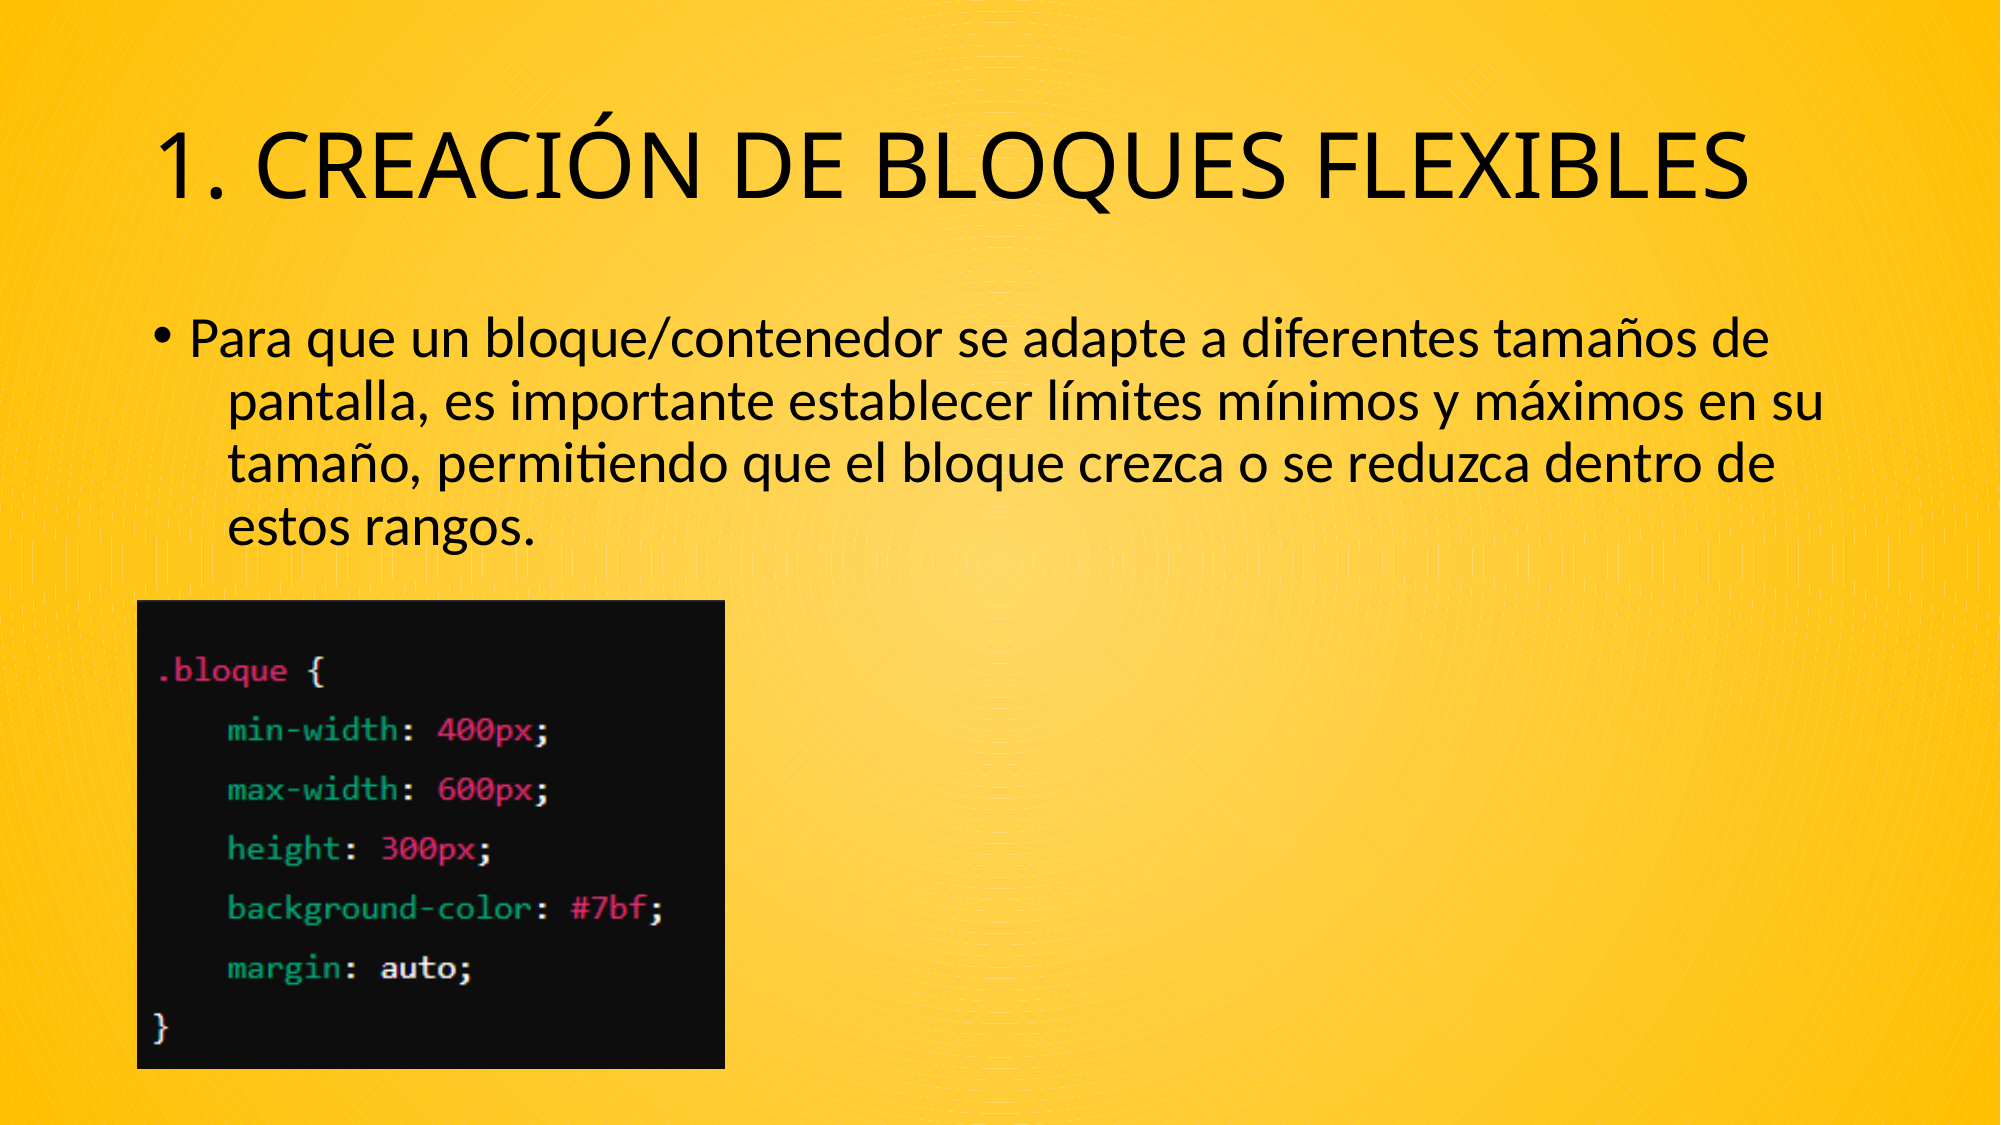

# 1. CREACIÓN DE BLOQUES FLEXIBLES
Para que un bloque/contenedor se adapte a diferentes tamaños de pantalla, es importante establecer límites mínimos y máximos en su tamaño, permitiendo que el bloque crezca o se reduzca dentro de estos rangos.